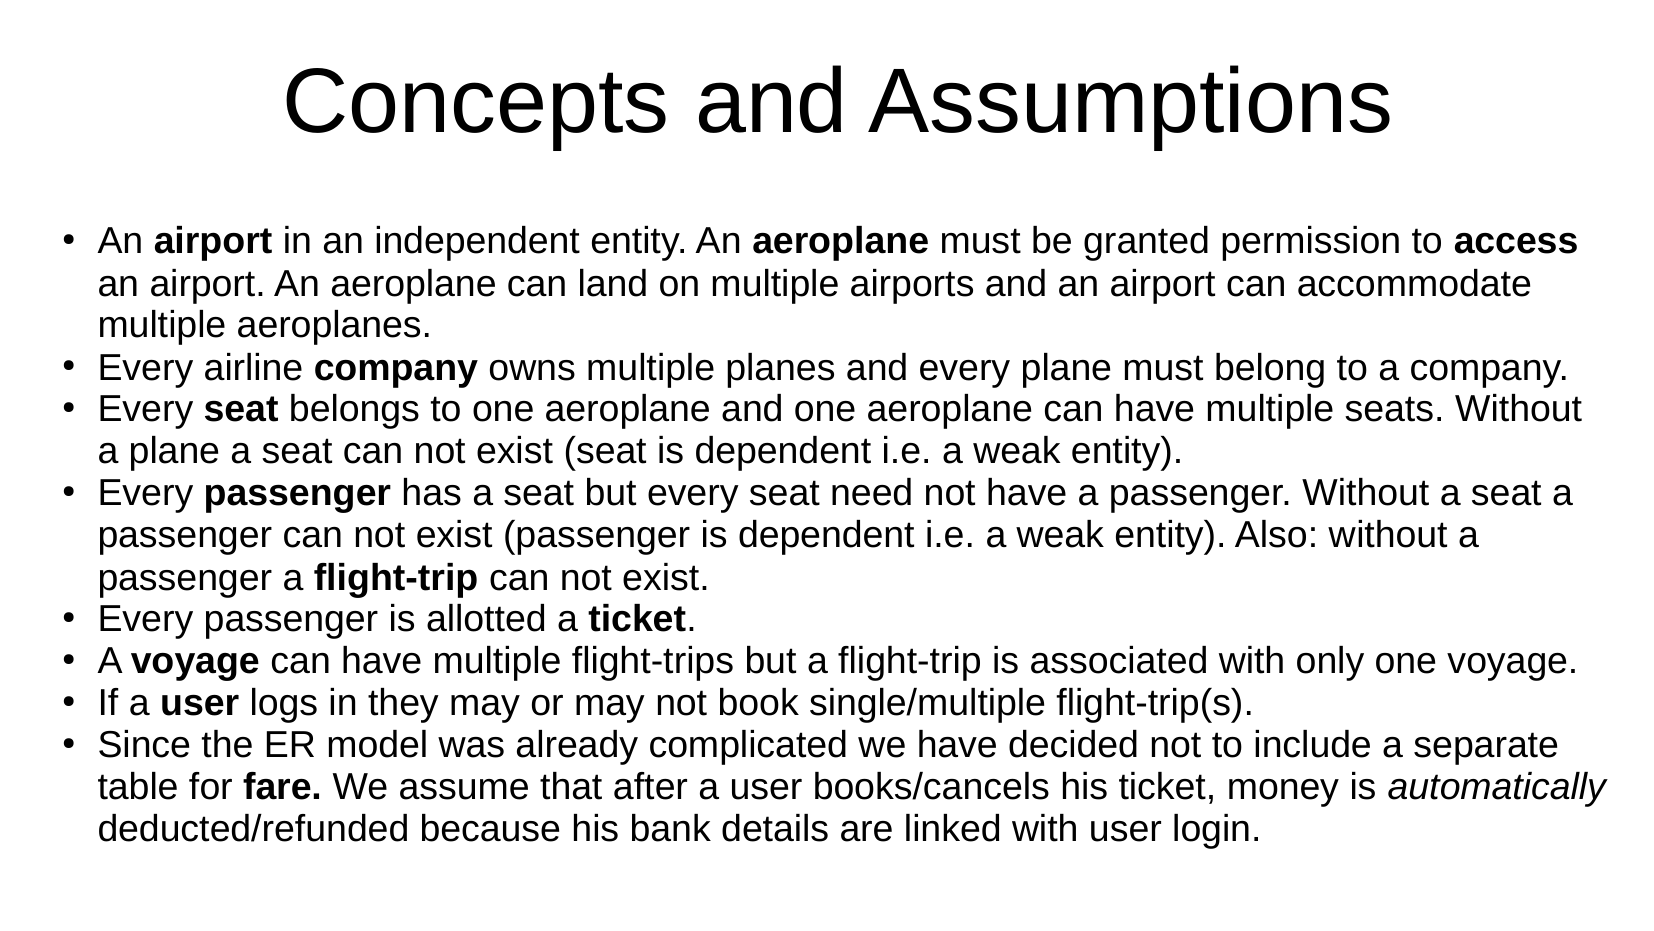

# Concepts and Assumptions
An airport in an independent entity. An aeroplane must be granted permission to access an airport. An aeroplane can land on multiple airports and an airport can accommodate multiple aeroplanes.
Every airline company owns multiple planes and every plane must belong to a company.
Every seat belongs to one aeroplane and one aeroplane can have multiple seats. Without a plane a seat can not exist (seat is dependent i.e. a weak entity).
Every passenger has a seat but every seat need not have a passenger. Without a seat a passenger can not exist (passenger is dependent i.e. a weak entity). Also: without a passenger a flight-trip can not exist.
Every passenger is allotted a ticket.
A voyage can have multiple flight-trips but a flight-trip is associated with only one voyage.
If a user logs in they may or may not book single/multiple flight-trip(s).
Since the ER model was already complicated we have decided not to include a separate table for fare. We assume that after a user books/cancels his ticket, money is automatically deducted/refunded because his bank details are linked with user login.